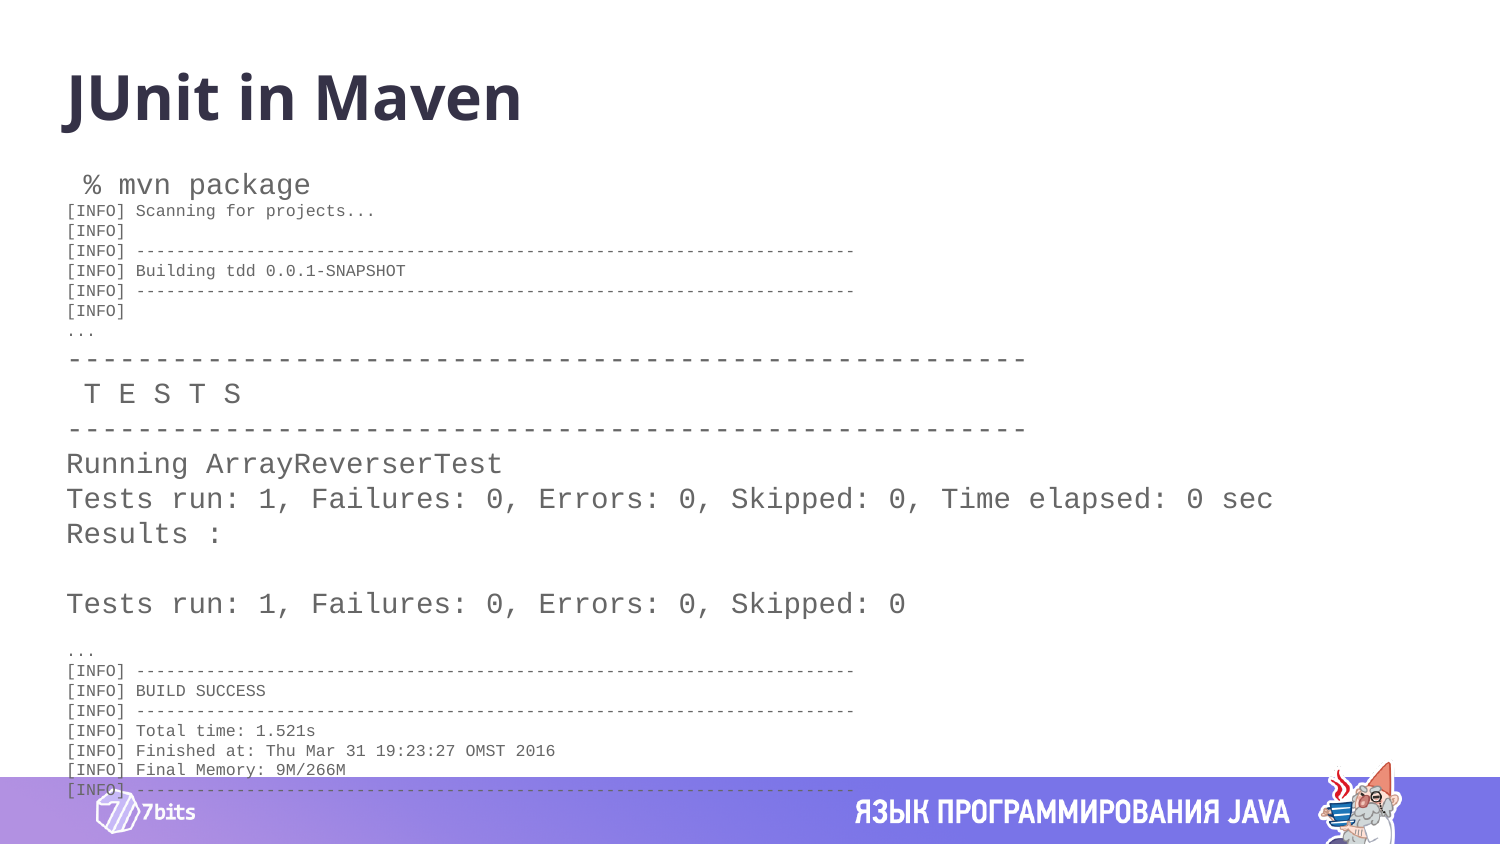

# JUnit in Maven
 % mvn package
[INFO] Scanning for projects...
[INFO]
[INFO] ------------------------------------------------------------------------
[INFO] Building tdd 0.0.1-SNAPSHOT
[INFO] ------------------------------------------------------------------------
[INFO]
...
-------------------------------------------------------
 T E S T S
-------------------------------------------------------
Running ArrayReverserTest
Tests run: 1, Failures: 0, Errors: 0, Skipped: 0, Time elapsed: 0 sec
Results :
Tests run: 1, Failures: 0, Errors: 0, Skipped: 0
...
[INFO] ------------------------------------------------------------------------
[INFO] BUILD SUCCESS
[INFO] ------------------------------------------------------------------------
[INFO] Total time: 1.521s
[INFO] Finished at: Thu Mar 31 19:23:27 OMST 2016
[INFO] Final Memory: 9M/266M
[INFO] ------------------------------------------------------------------------